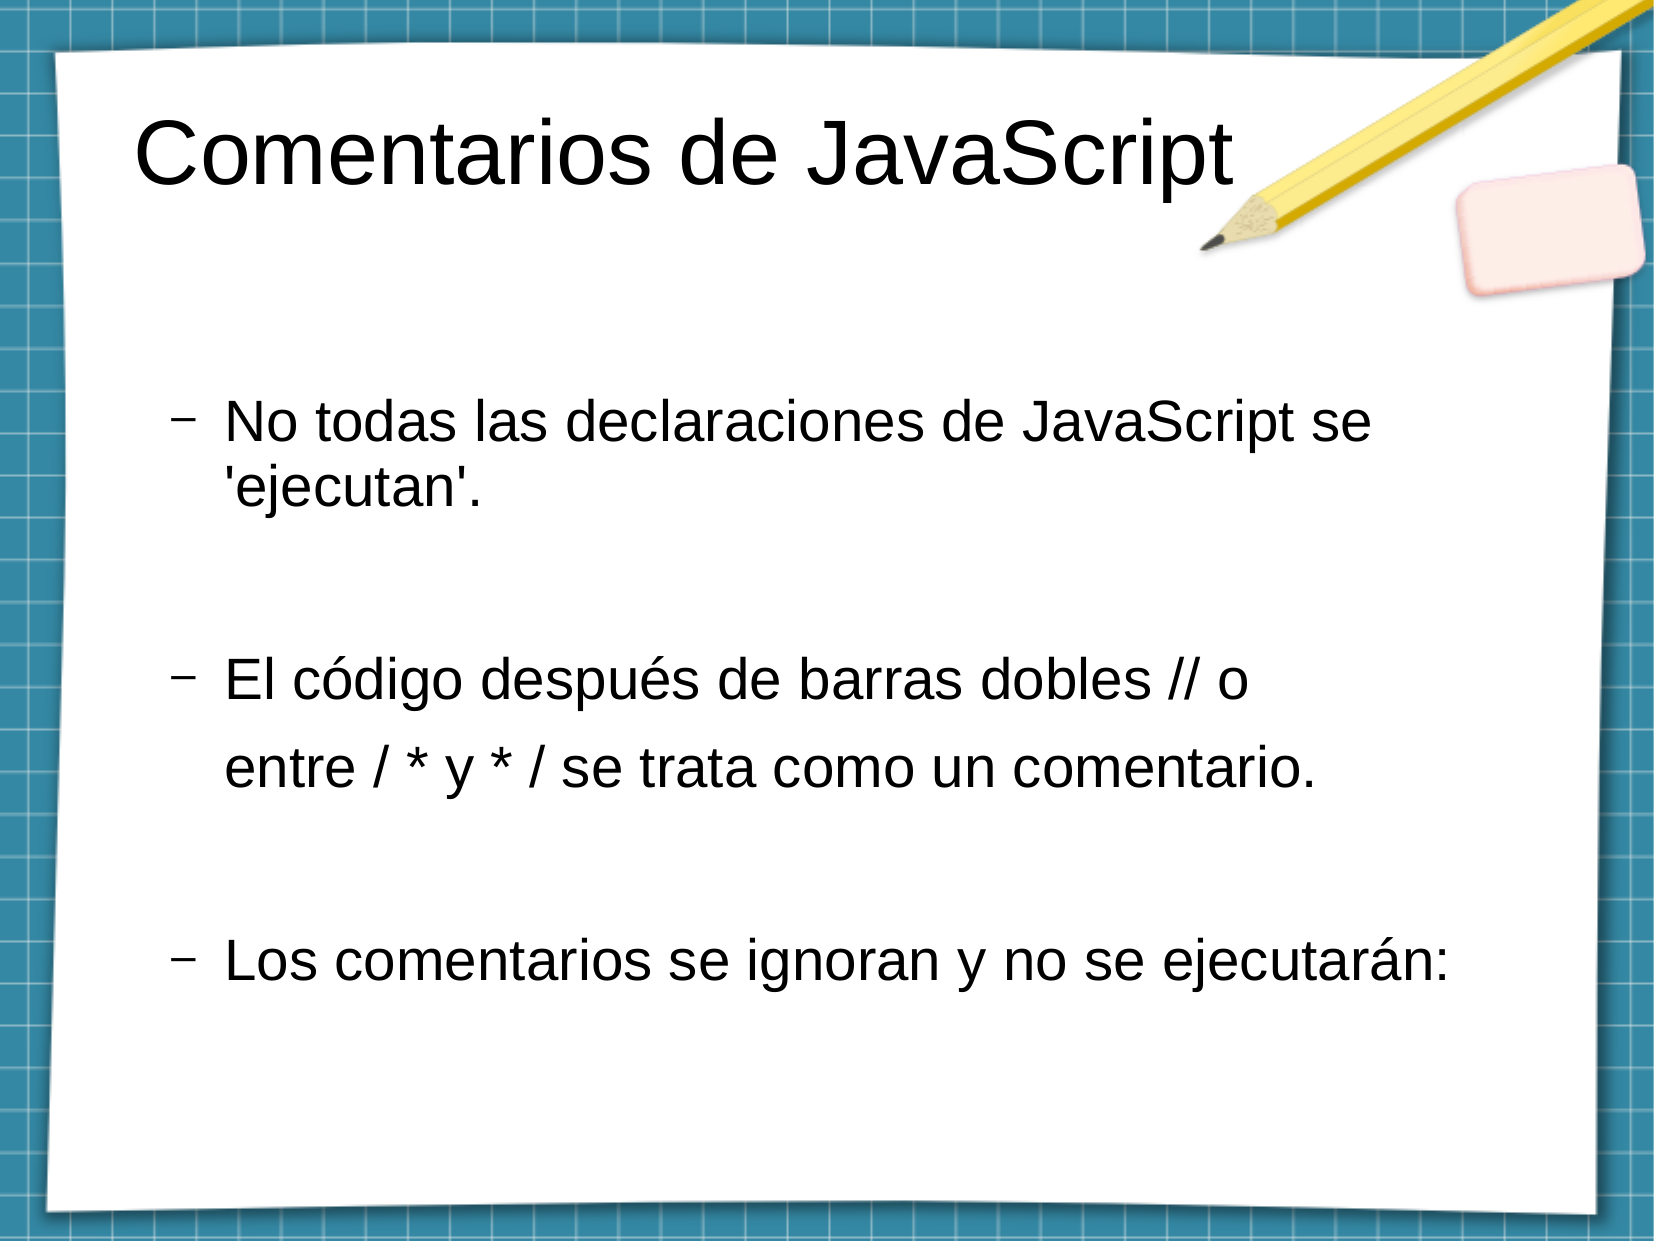

# Comentarios de JavaScript
No todas las declaraciones de JavaScript se 'ejecutan'.
El código después de barras dobles // o
entre / * y * / se trata como un comentario.
Los comentarios se ignoran y no se ejecutarán: